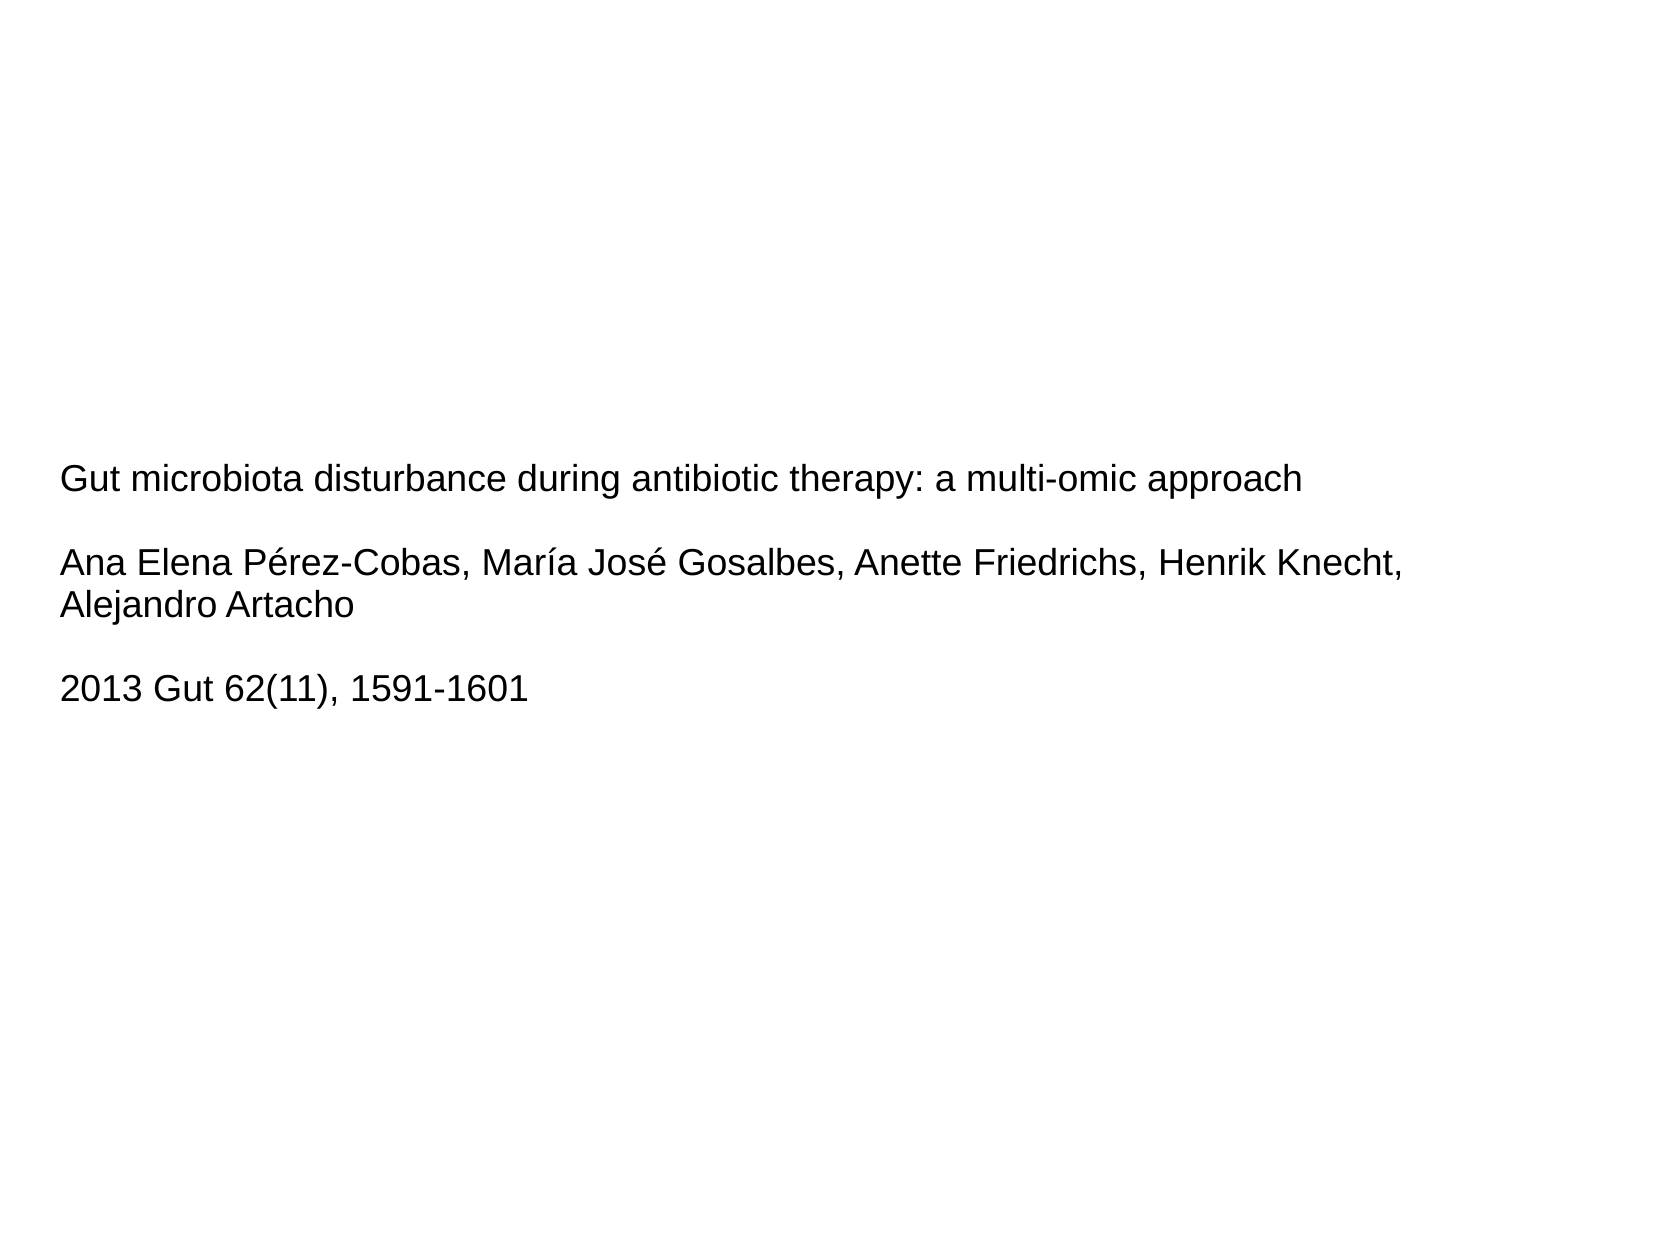

#
Gut microbiota disturbance during antibiotic therapy: a multi-omic approach
Ana Elena Pérez-Cobas, María José Gosalbes, Anette Friedrichs, Henrik Knecht, Alejandro Artacho
2013 Gut 62(11), 1591-1601